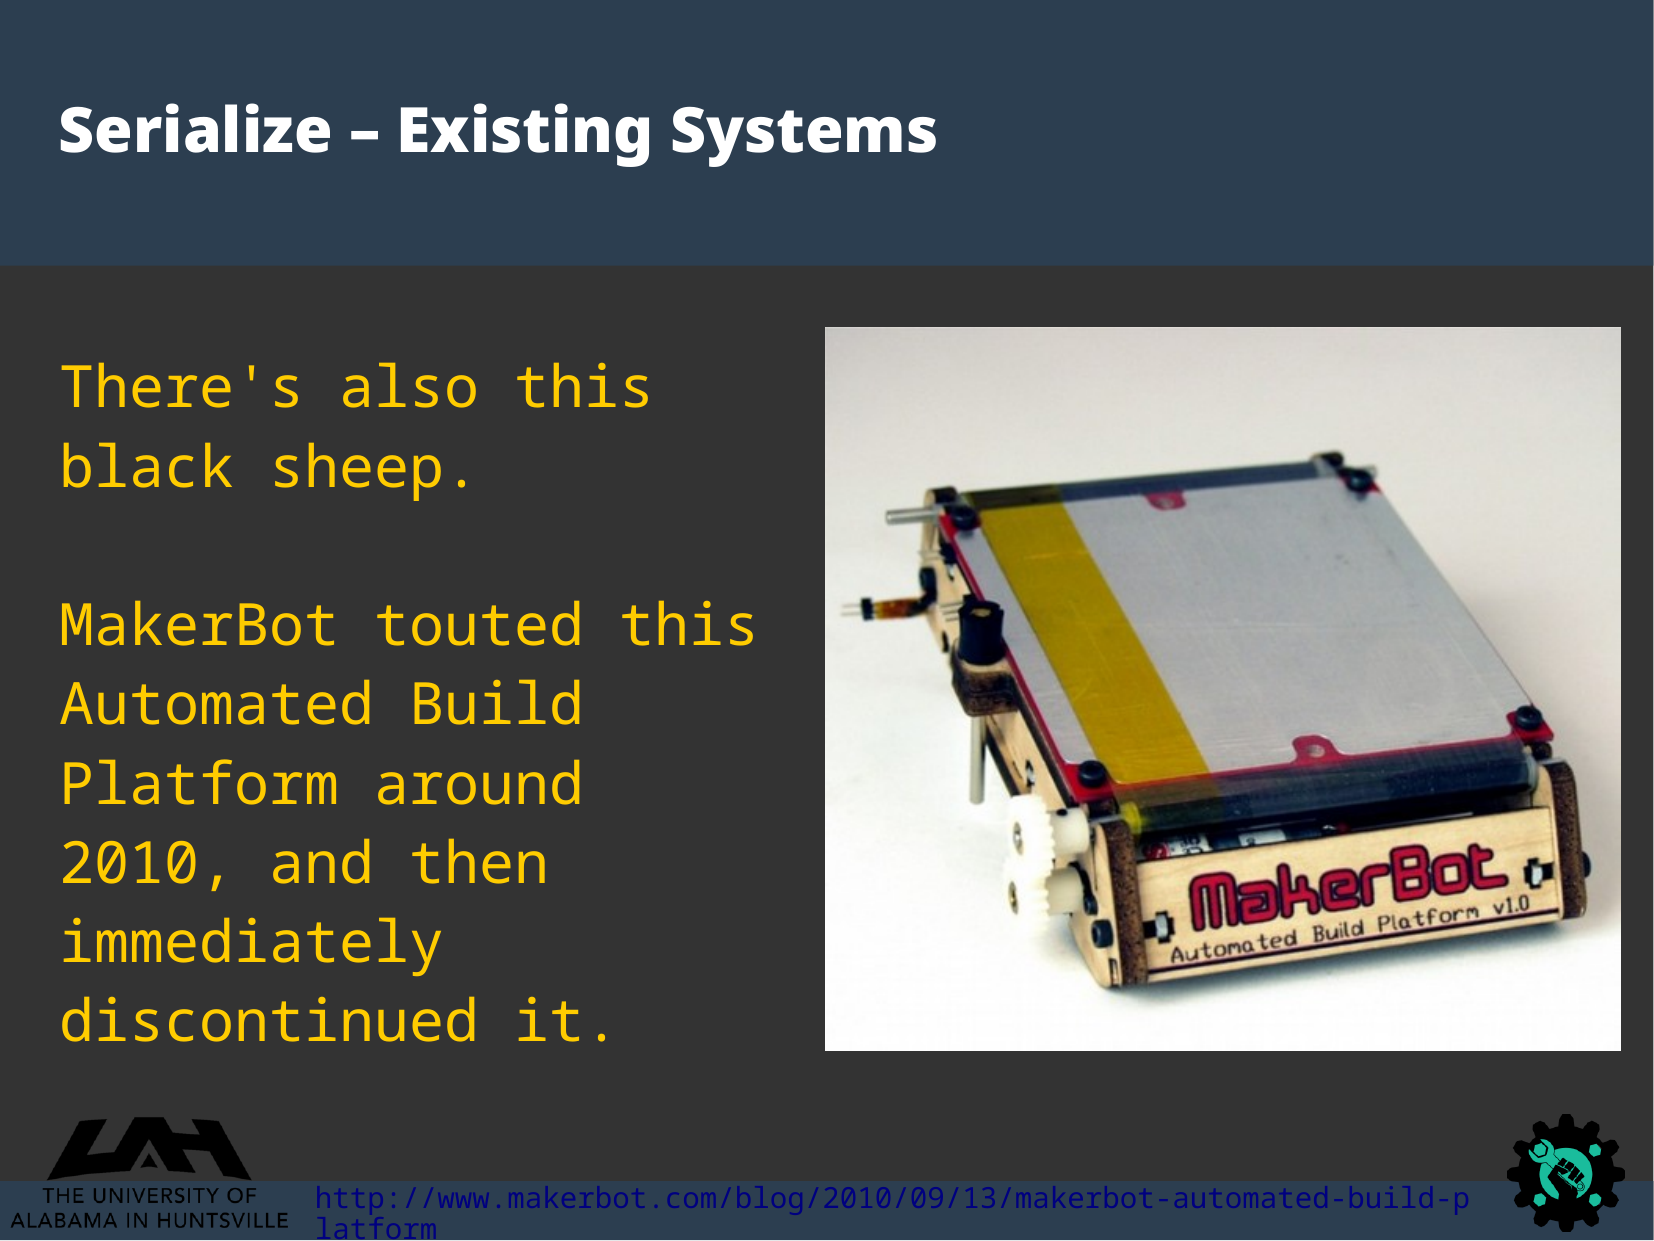

# Serialize – Existing Systems
There's also this black sheep.
MakerBot touted this Automated Build Platform around 2010, and then immediately discontinued it.
http://www.makerbot.com/blog/2010/09/13/makerbot-automated-build-platform